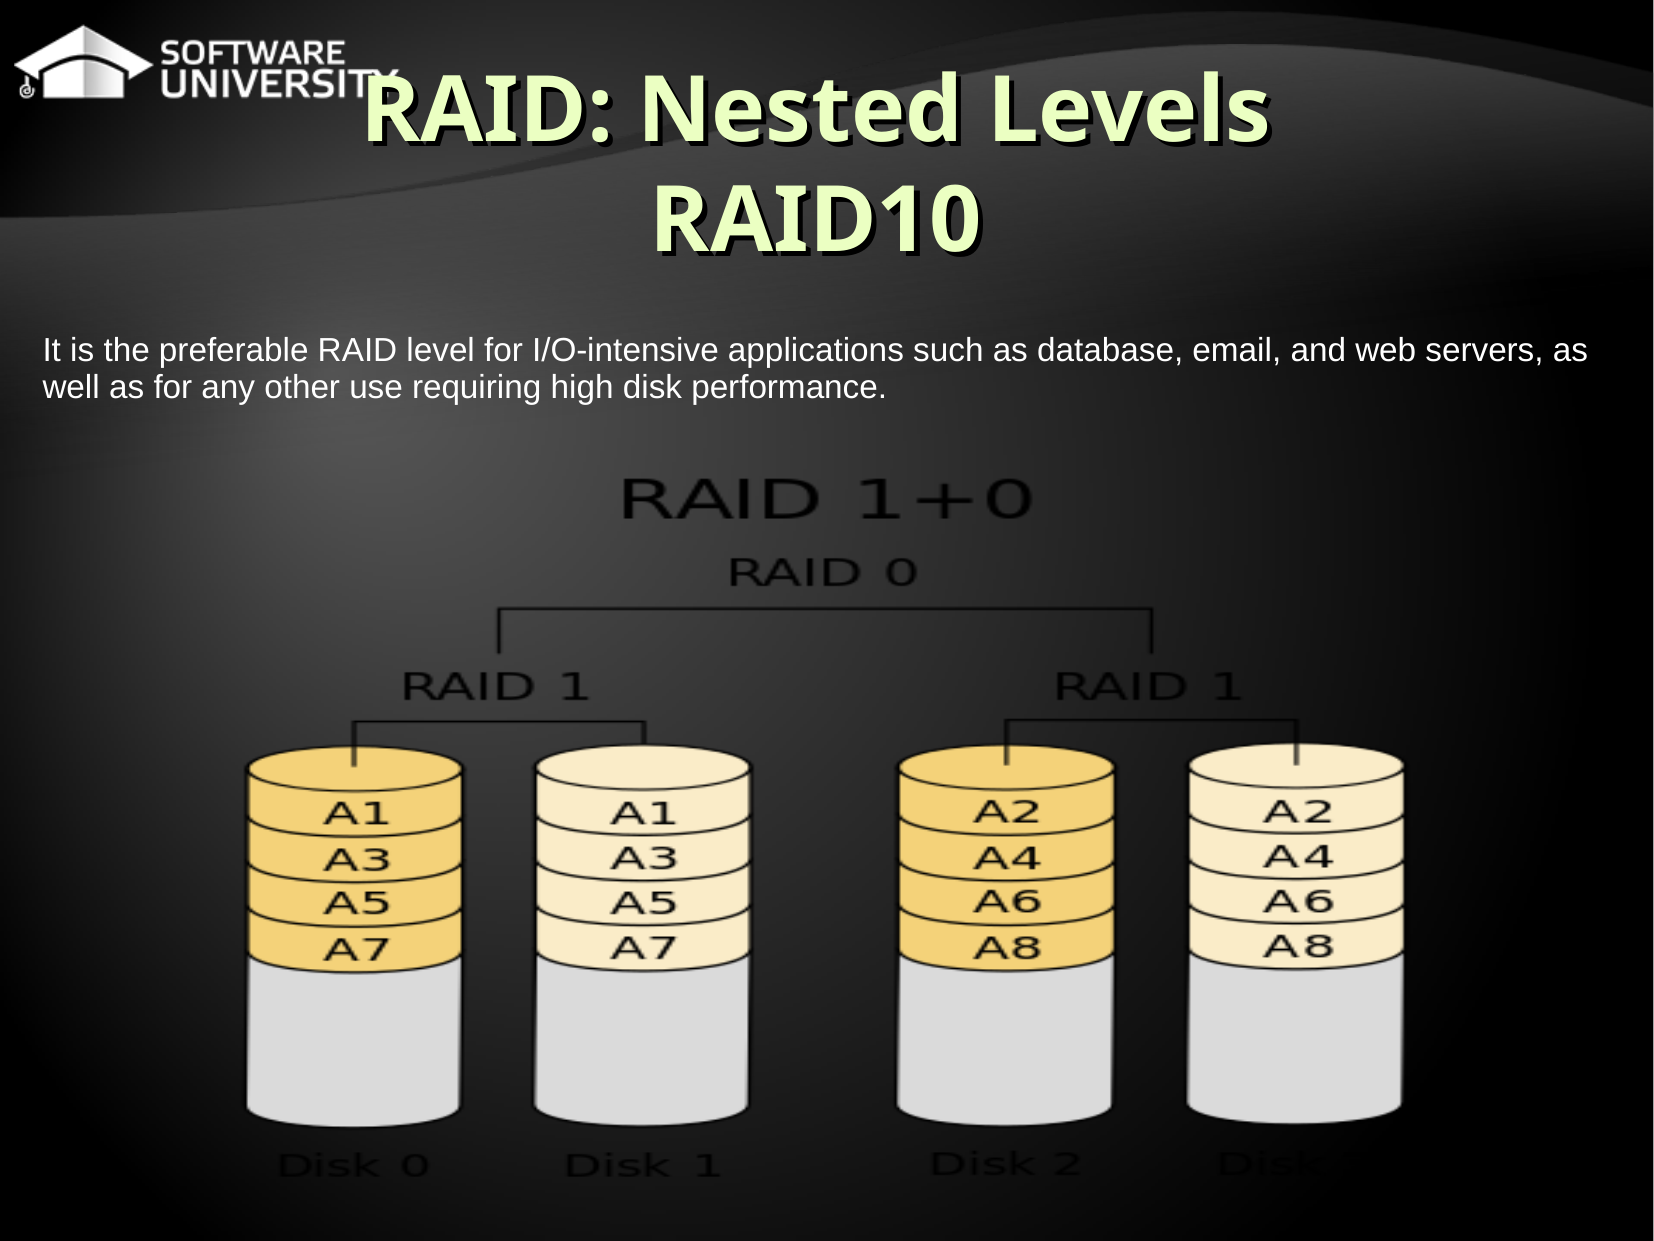

# RAID: Nested Levels RAID10
It is the preferable RAID level for I/O-intensive applications such as database, email, and web servers, as well as for any other use requiring high disk performance.